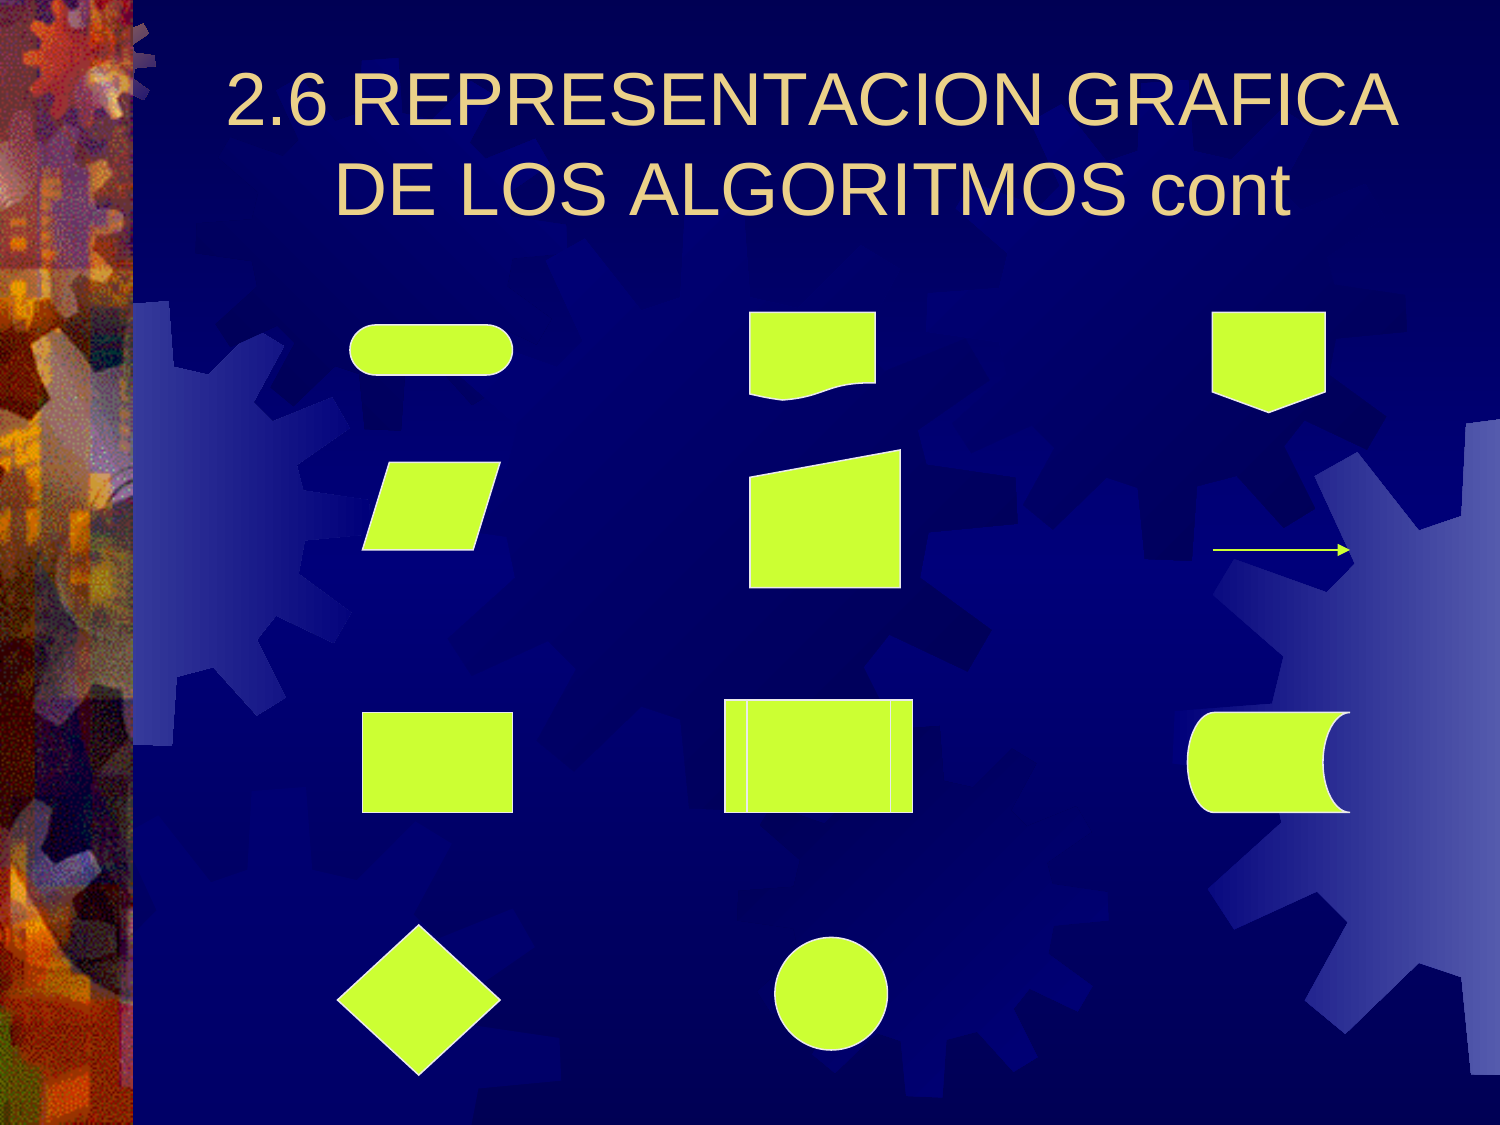

# 2.6 REPRESENTACION GRAFICA DE LOS ALGORITMOS cont